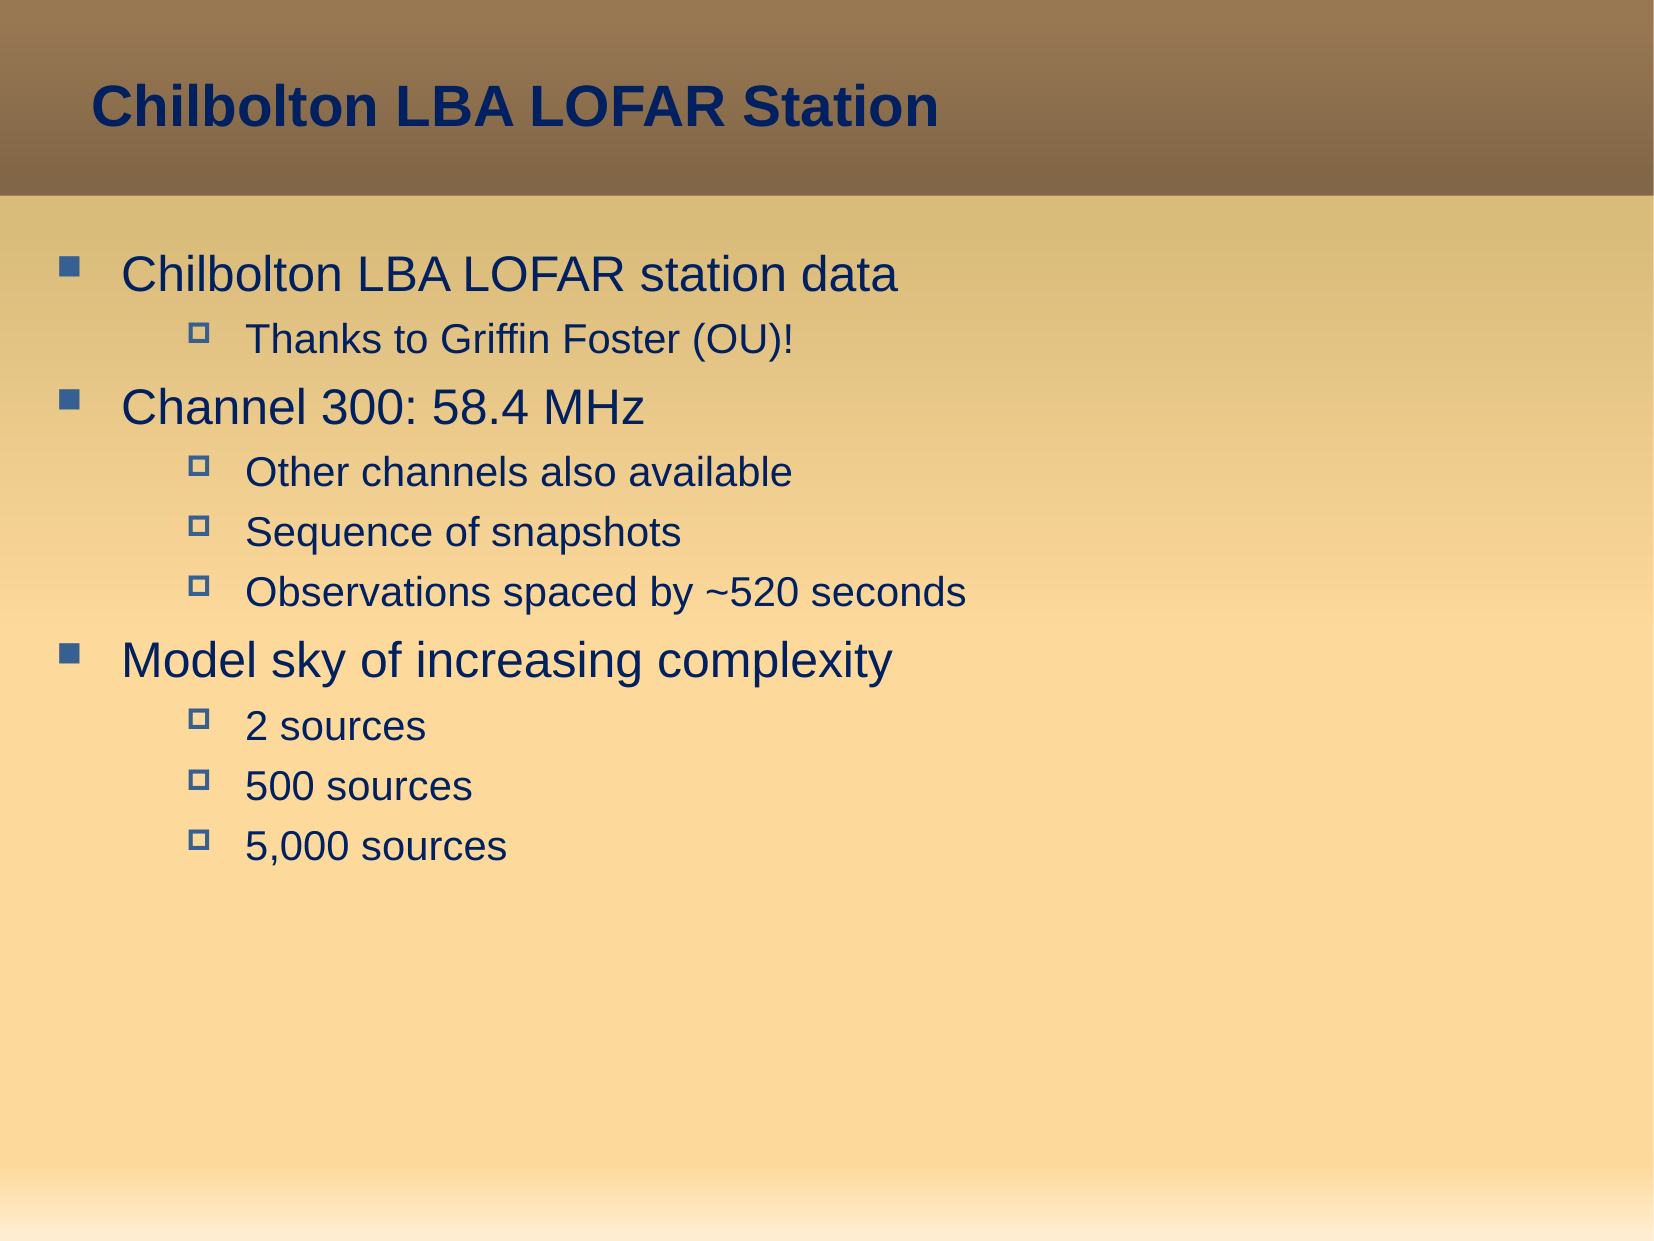

Chilbolton LBA LOFAR Station
# Chilbolton LBA LOFAR station data
Thanks to Griffin Foster (OU)!
Channel 300: 58.4 MHz
Other channels also available
Sequence of snapshots
Observations spaced by ~520 seconds
Model sky of increasing complexity
2 sources
500 sources
5,000 sources